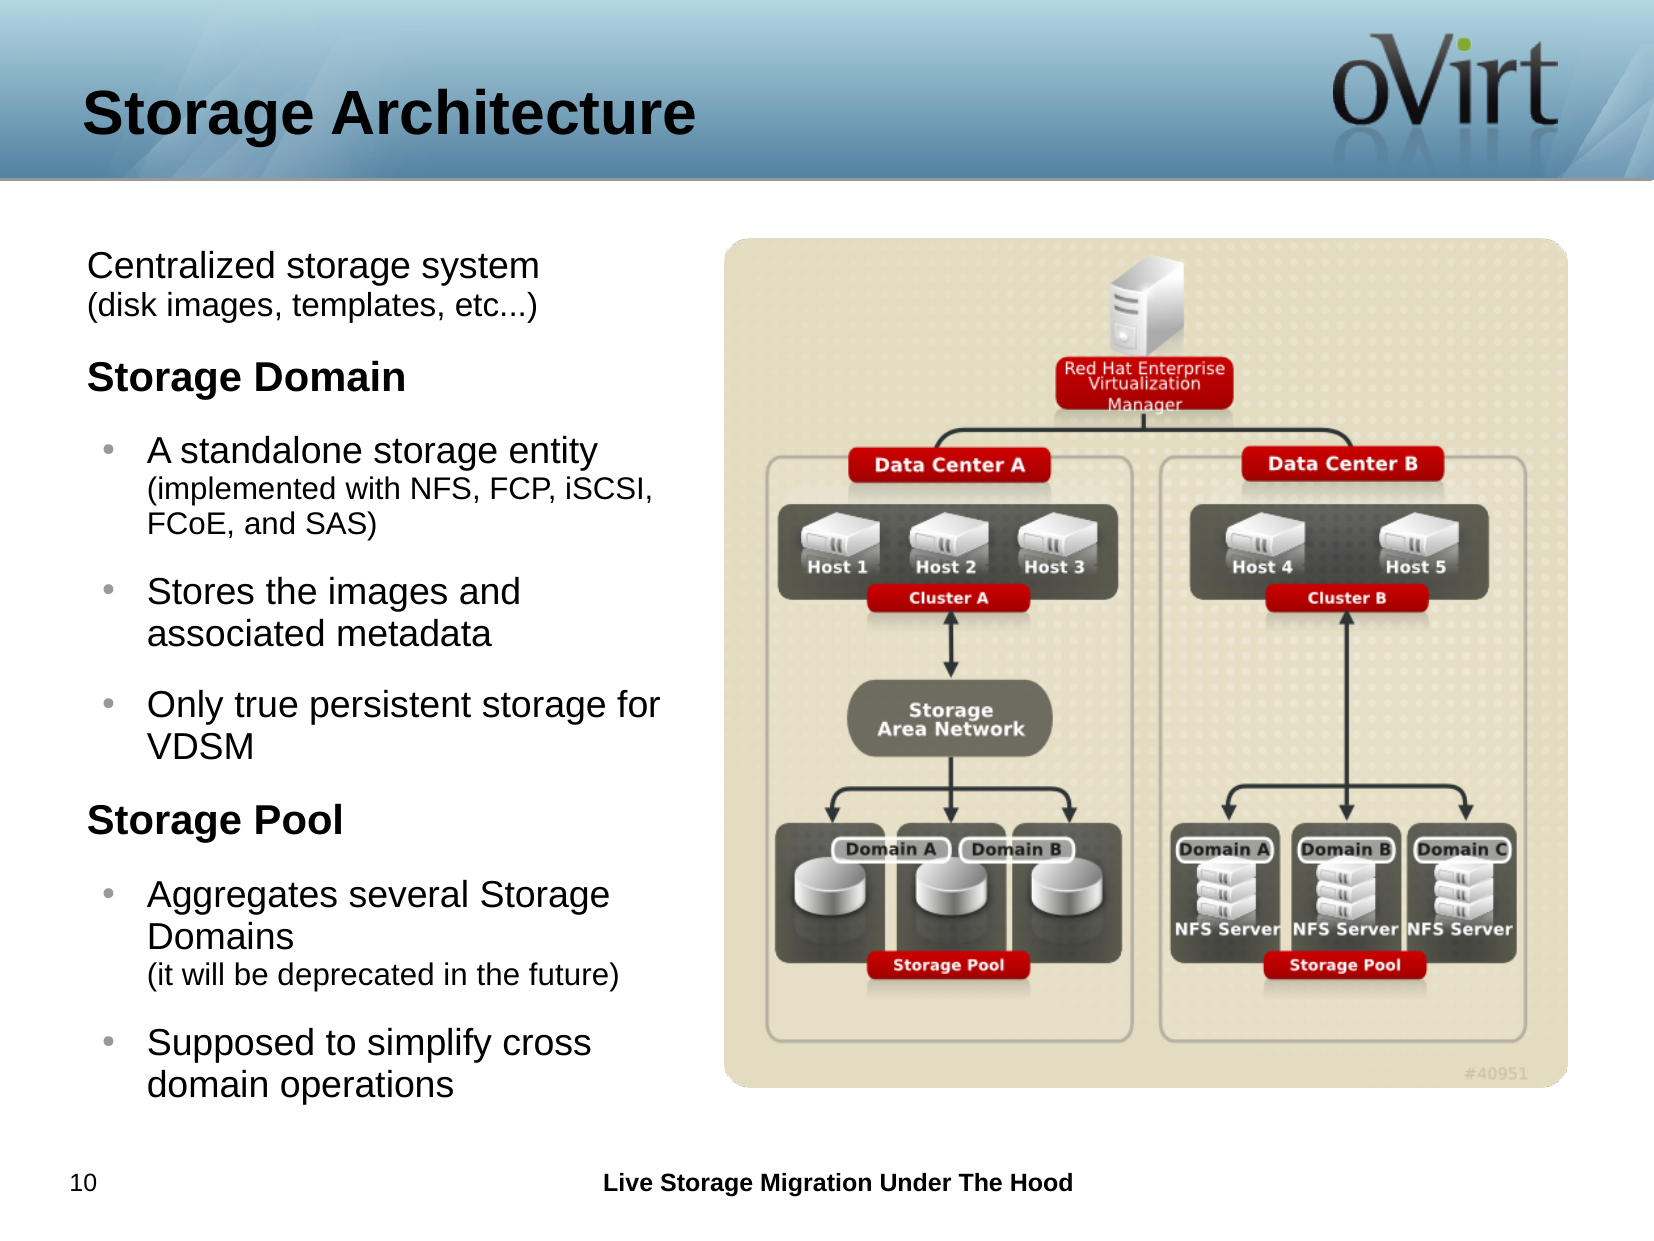

# Storage Architecture
Centralized storage system
(disk images, templates, etc...)
Storage Domain
A standalone storage entity
(implemented with NFS, FCP, iSCSI, FCoE, and SAS)
Stores the images and associated metadata
Only true persistent storage for VDSM
Storage Pool
Aggregates several Storage Domains
(it will be deprecated in the future)
Supposed to simplify cross domain operations